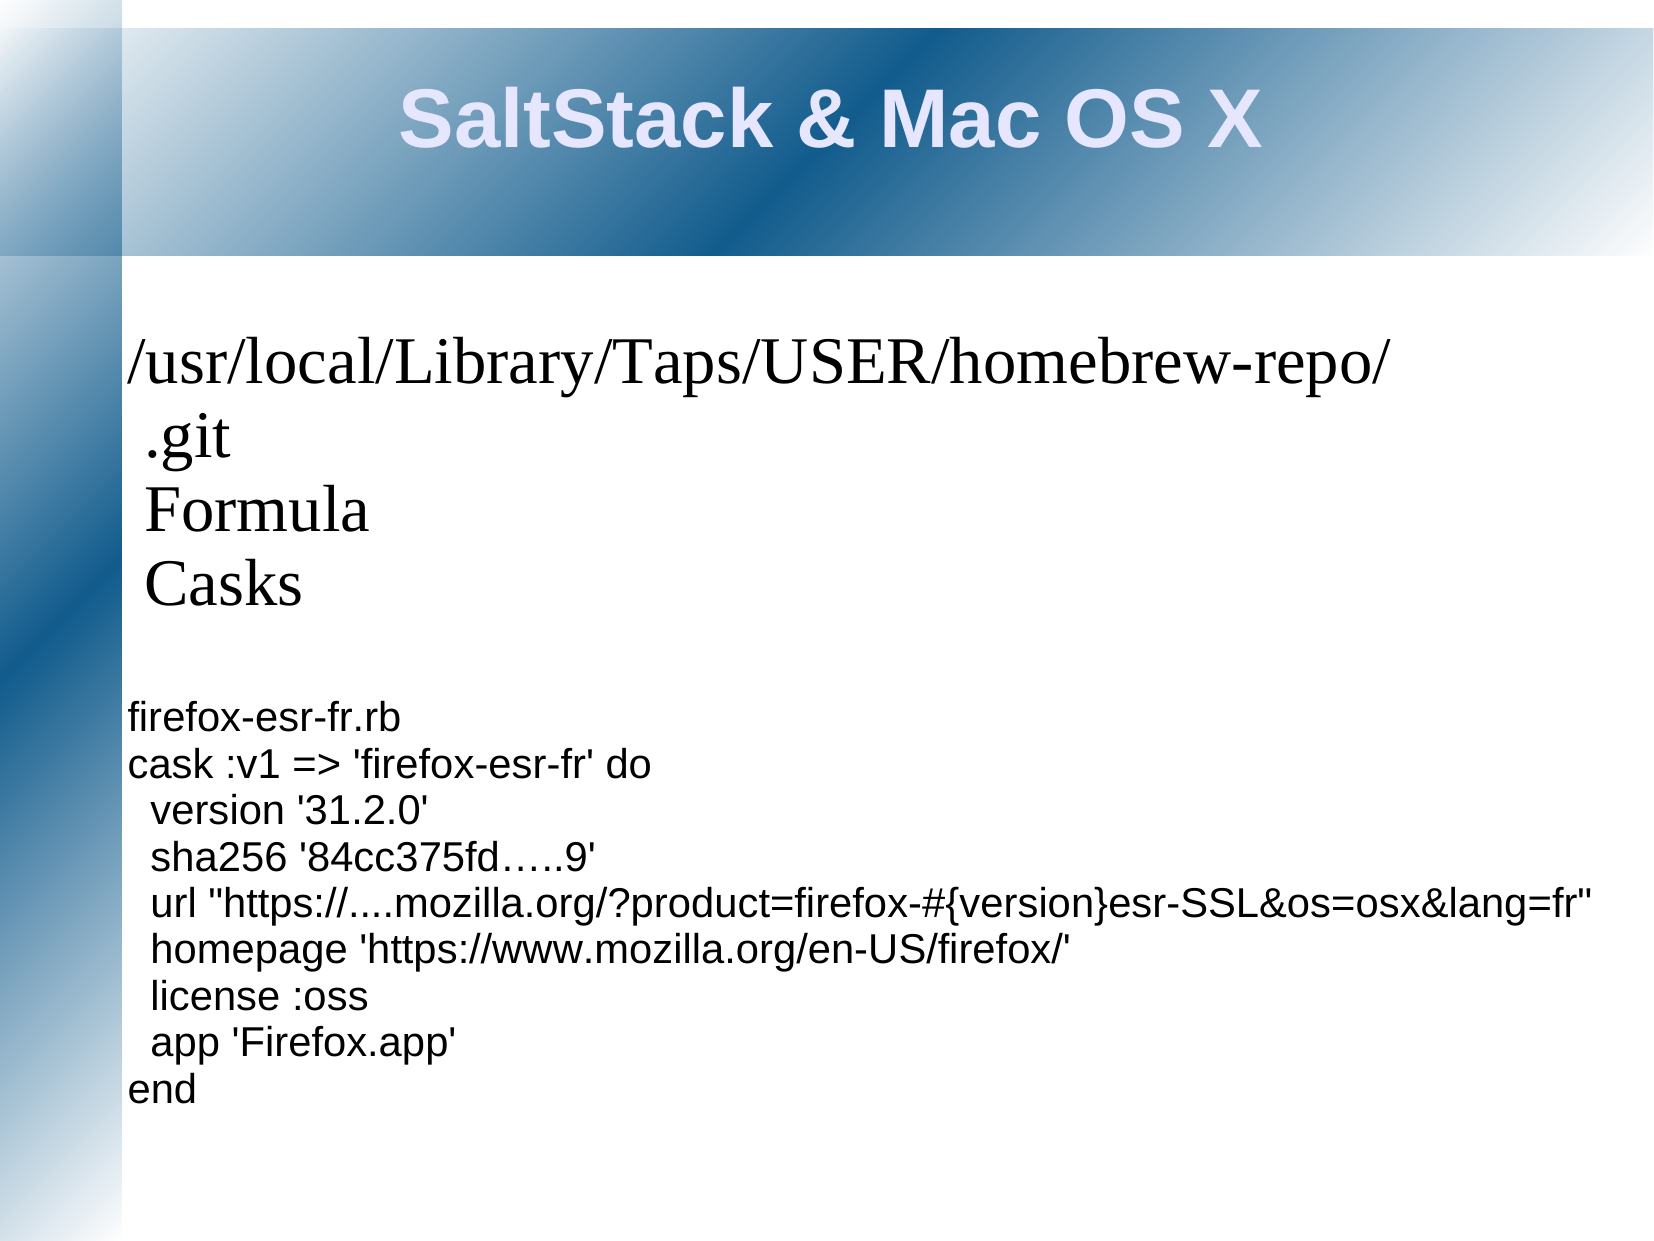

# SaltStack & Mac OS X
/usr/local/Library/Taps/USER/homebrew-repo/
 .git
 Formula
 Casks
firefox-esr-fr.rb
cask :v1 => 'firefox-esr-fr' do
 version '31.2.0'
 sha256 '84cc375fd…..9'
 url "https://....mozilla.org/?product=firefox-#{version}esr-SSL&os=osx&lang=fr"
 homepage 'https://www.mozilla.org/en-US/firefox/'
 license :oss
 app 'Firefox.app'
end